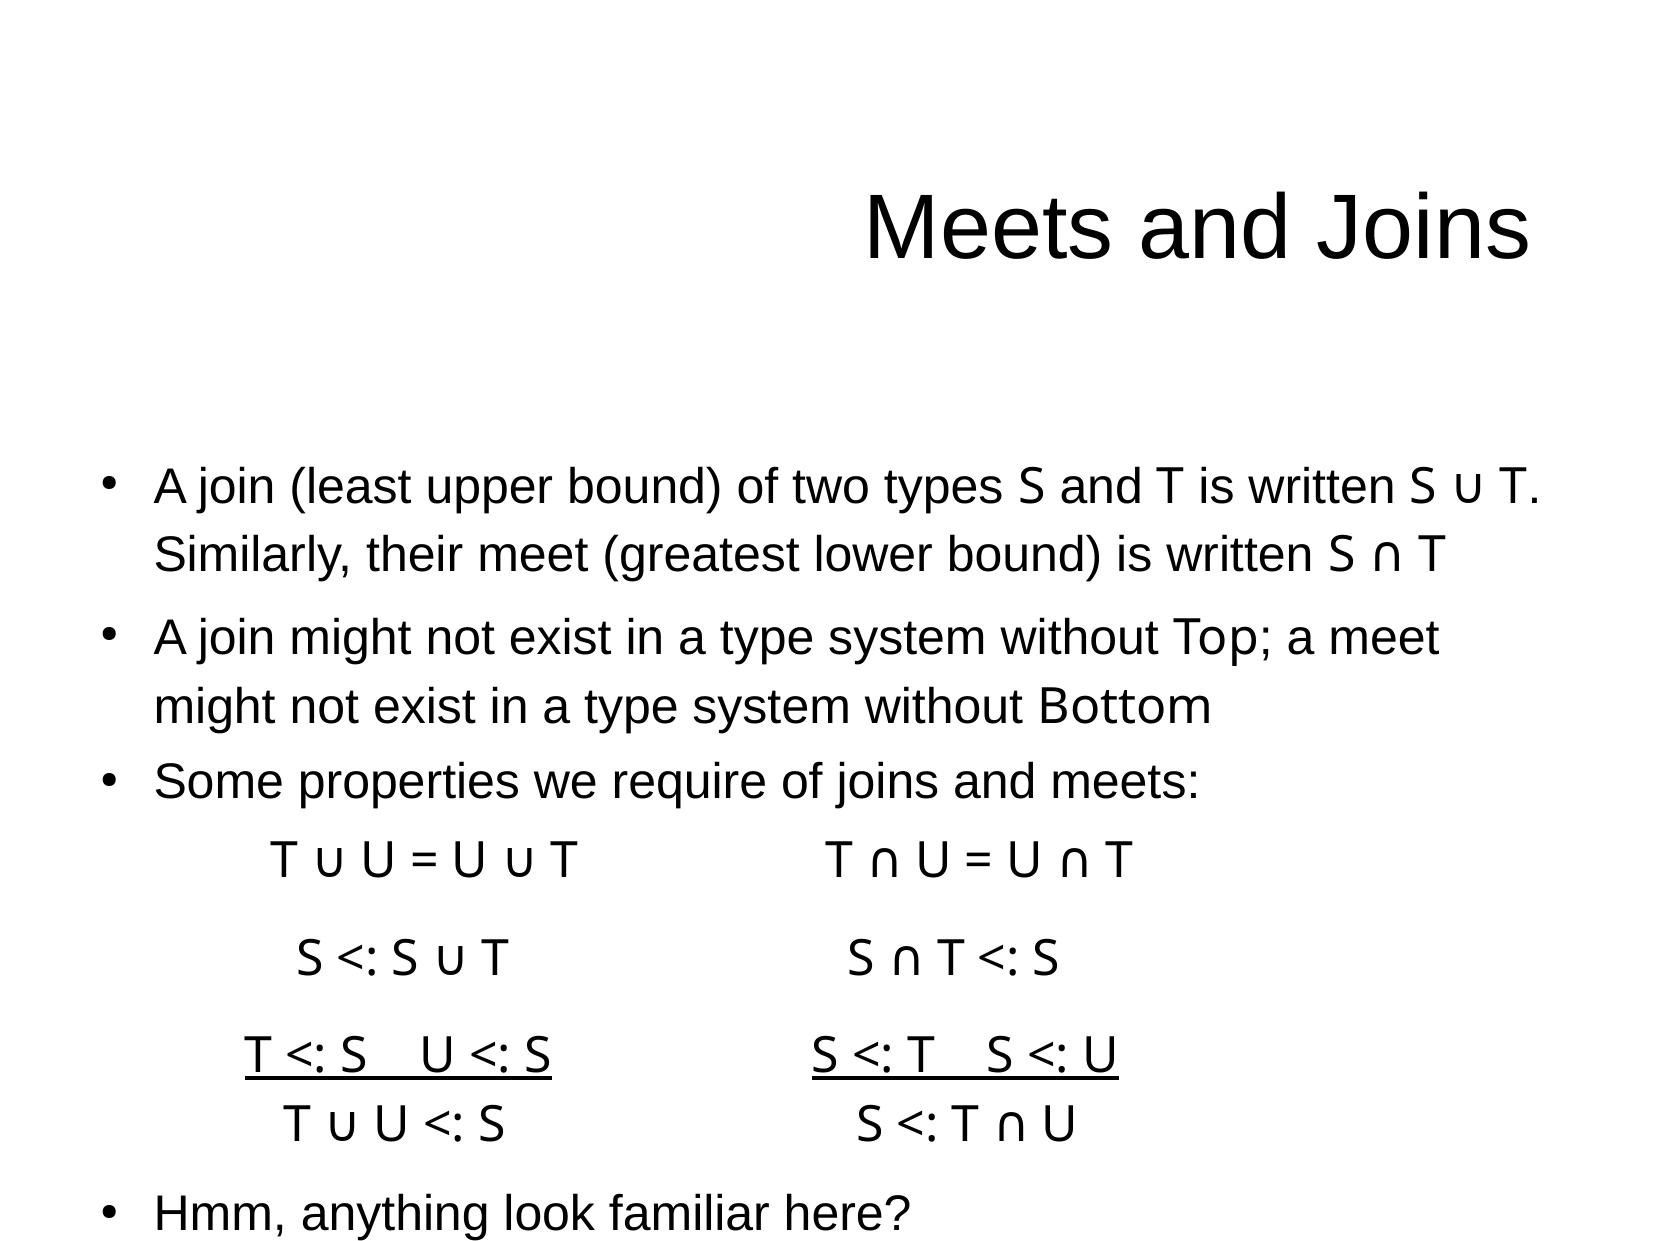

# Meets and Joins
A join (least upper bound) of two types S and T is written S ∪ T. Similarly, their meet (greatest lower bound) is written S ∩ T
A join might not exist in a type system without Top; a meet might not exist in a type system without Bottom
Some properties we require of joins and meets:
 T ∪ U = U ∪ T T ∩ U = U ∩ T
 S <: S ∪ T S ∩ T <: S
 T <: S U <: S S <: T S <: U
 T ∪ U <: S S <: T ∩ U
Hmm, anything look familiar here?